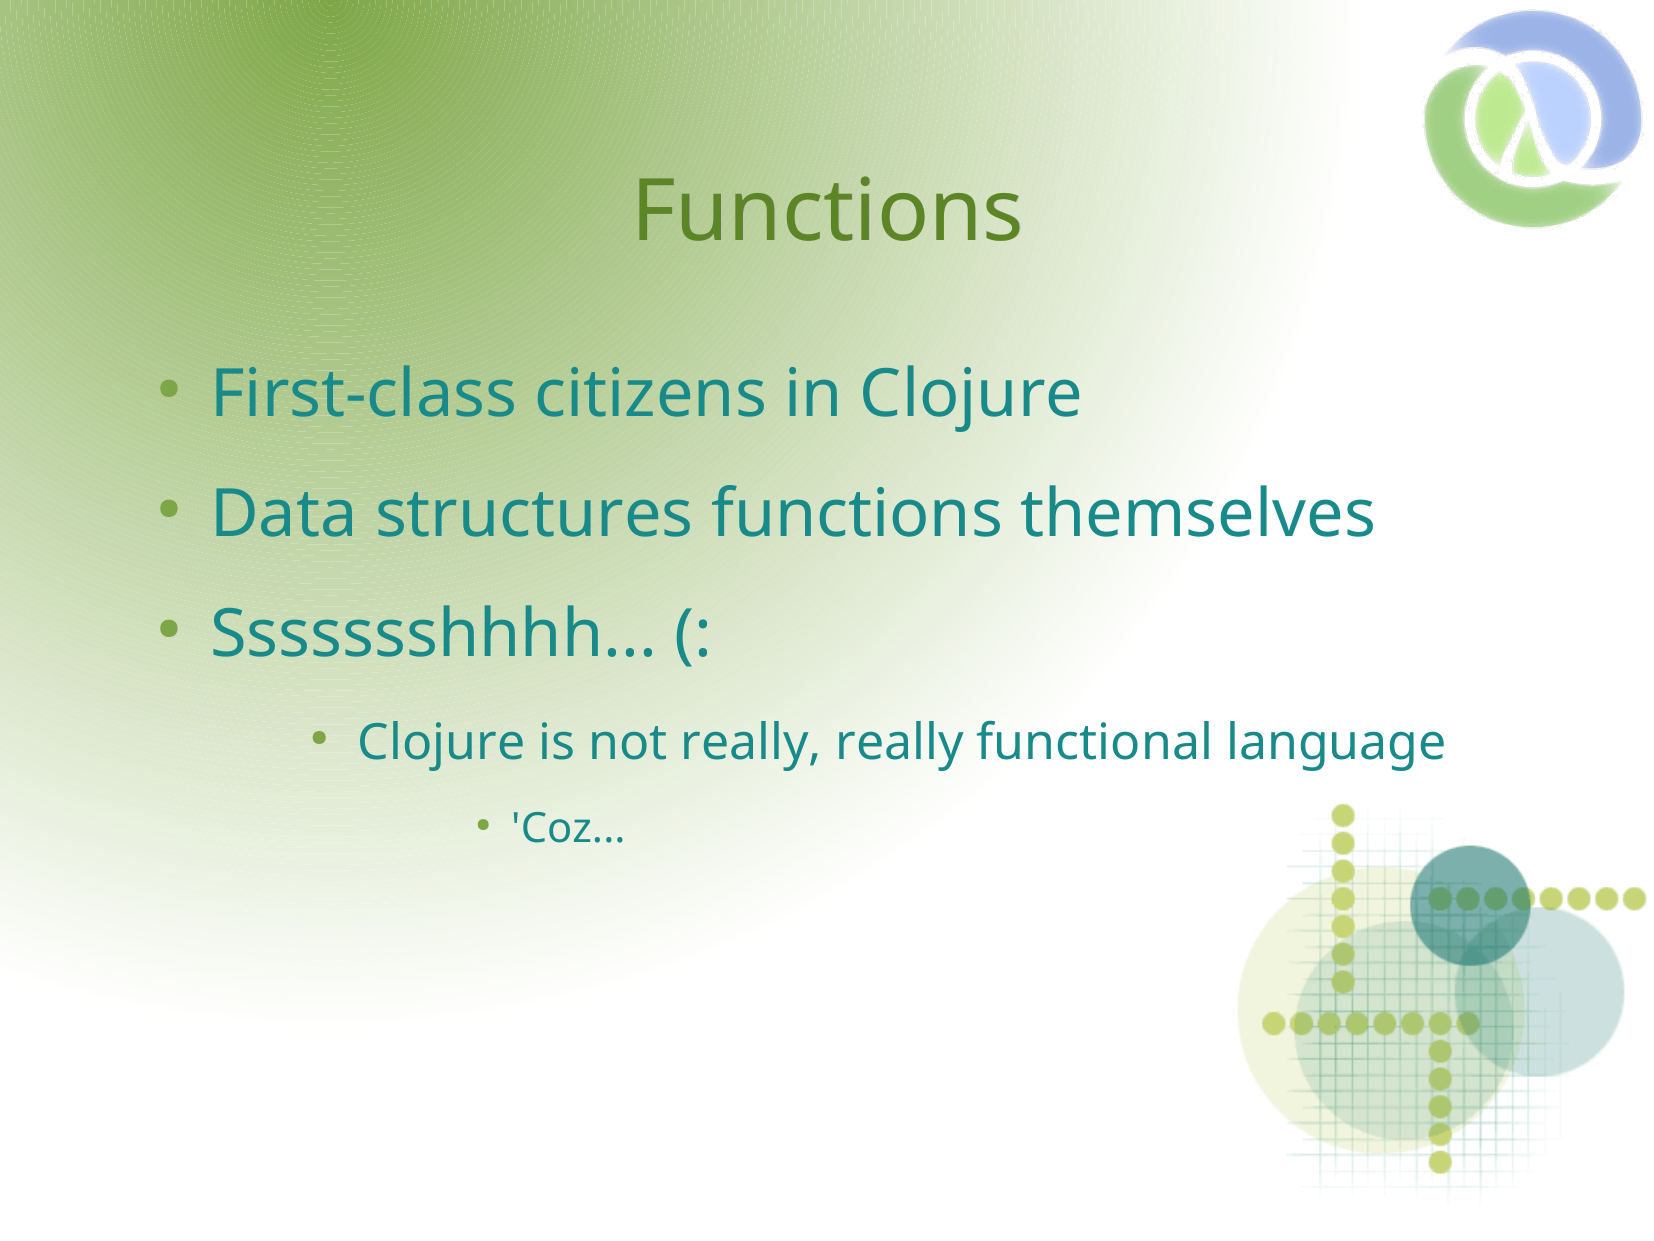

# Functions
First-class citizens in Clojure
Data structures functions themselves
Ssssssshhhh... (:
Clojure is not really, really functional language
'Coz...